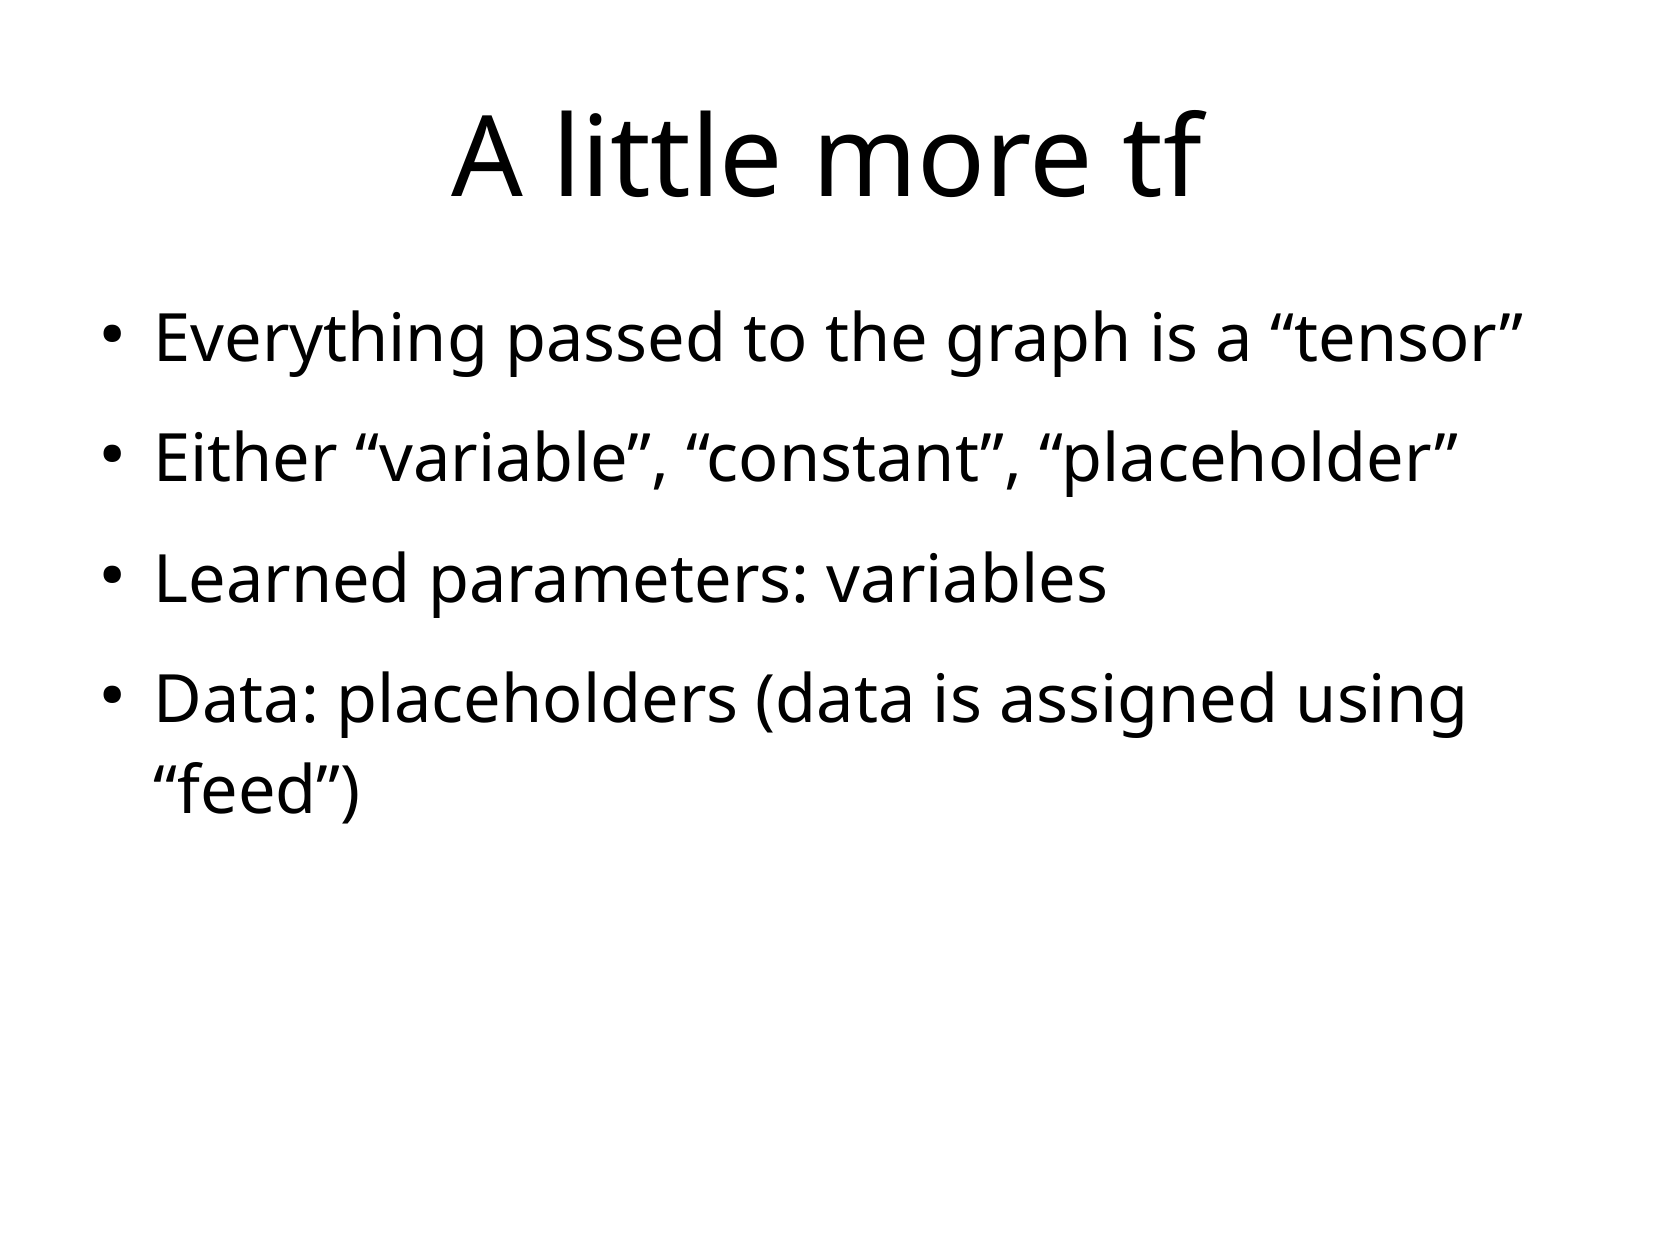

# A little more tf
Everything passed to the graph is a “tensor”
Either “variable”, “constant”, “placeholder”
Learned parameters: variables
Data: placeholders (data is assigned using “feed”)